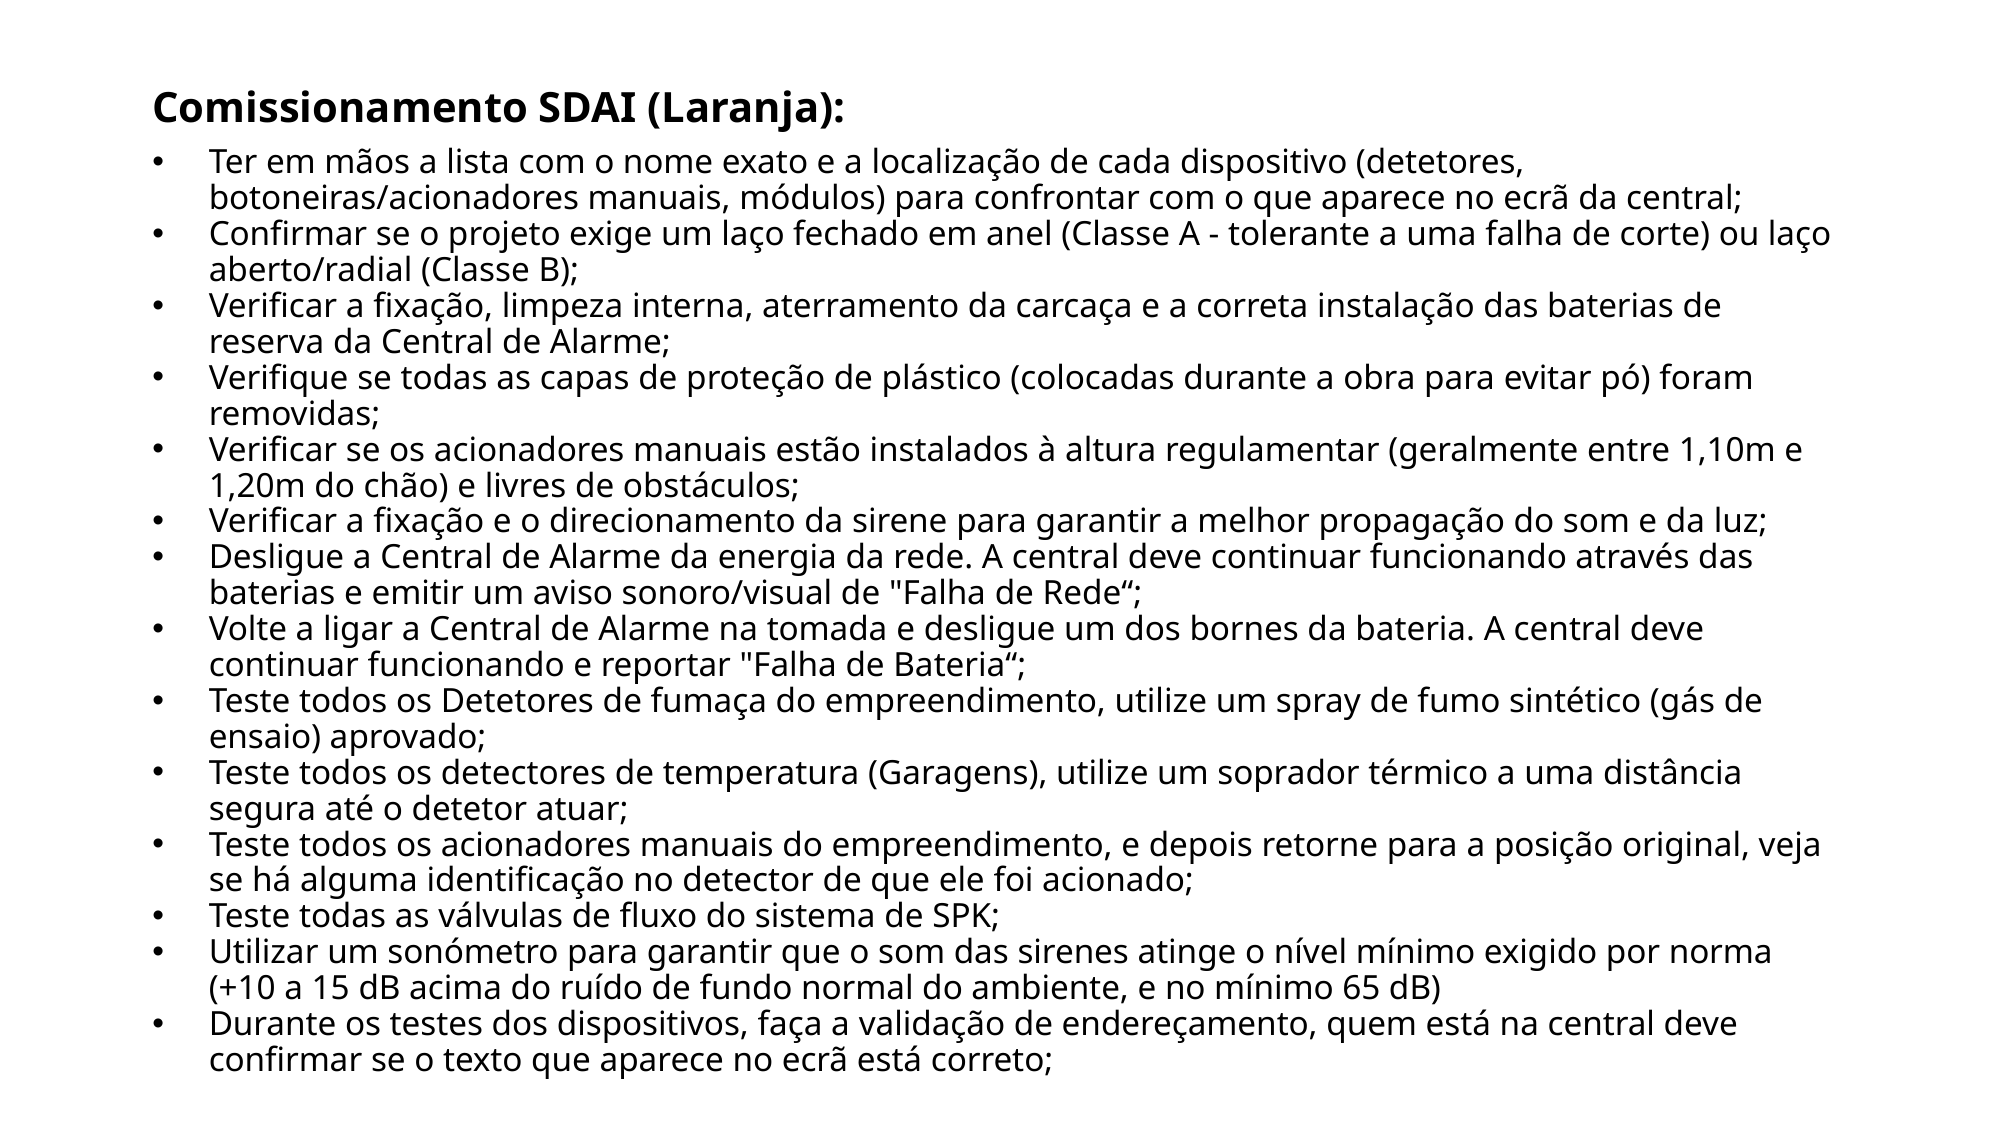

# Comissionamento SDAI (Laranja):
Ter em mãos a lista com o nome exato e a localização de cada dispositivo (detetores, botoneiras/acionadores manuais, módulos) para confrontar com o que aparece no ecrã da central;
Confirmar se o projeto exige um laço fechado em anel (Classe A - tolerante a uma falha de corte) ou laço aberto/radial (Classe B);
Verificar a fixação, limpeza interna, aterramento da carcaça e a correta instalação das baterias de reserva da Central de Alarme;
Verifique se todas as capas de proteção de plástico (colocadas durante a obra para evitar pó) foram removidas;
Verificar se os acionadores manuais estão instalados à altura regulamentar (geralmente entre 1,10m e 1,20m do chão) e livres de obstáculos;
Verificar a fixação e o direcionamento da sirene para garantir a melhor propagação do som e da luz;
Desligue a Central de Alarme da energia da rede. A central deve continuar funcionando através das baterias e emitir um aviso sonoro/visual de "Falha de Rede“;
Volte a ligar a Central de Alarme na tomada e desligue um dos bornes da bateria. A central deve continuar funcionando e reportar "Falha de Bateria“;
Teste todos os Detetores de fumaça do empreendimento, utilize um spray de fumo sintético (gás de ensaio) aprovado;
Teste todos os detectores de temperatura (Garagens), utilize um soprador térmico a uma distância segura até o detetor atuar;
Teste todos os acionadores manuais do empreendimento, e depois retorne para a posição original, veja se há alguma identificação no detector de que ele foi acionado;
Teste todas as válvulas de fluxo do sistema de SPK;
Utilizar um sonómetro para garantir que o som das sirenes atinge o nível mínimo exigido por norma (+10 a 15 dB acima do ruído de fundo normal do ambiente, e no mínimo 65 dB)
Durante os testes dos dispositivos, faça a validação de endereçamento, quem está na central deve confirmar se o texto que aparece no ecrã está correto;